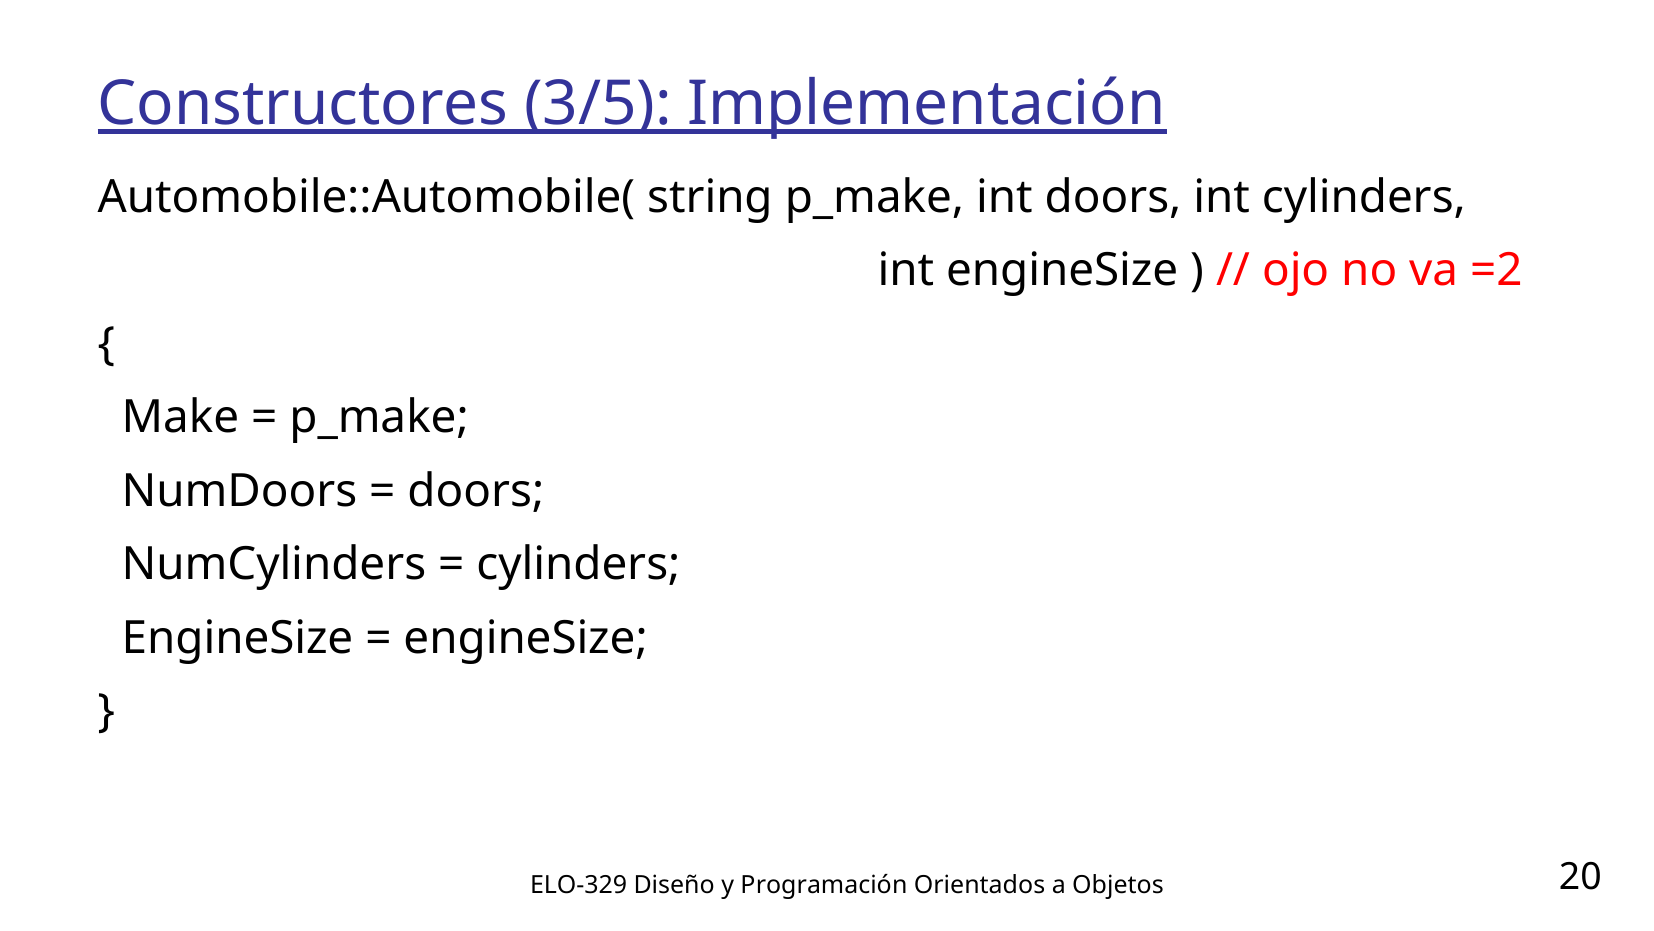

# Constructores (3/5): Implementación
Automobile::Automobile( string p_make, int doors, int cylinders,
 int engineSize ) // ojo no va =2
{
 Make = p_make;
 NumDoors = doors;
 NumCylinders = cylinders;
 EngineSize = engineSize;
}
20